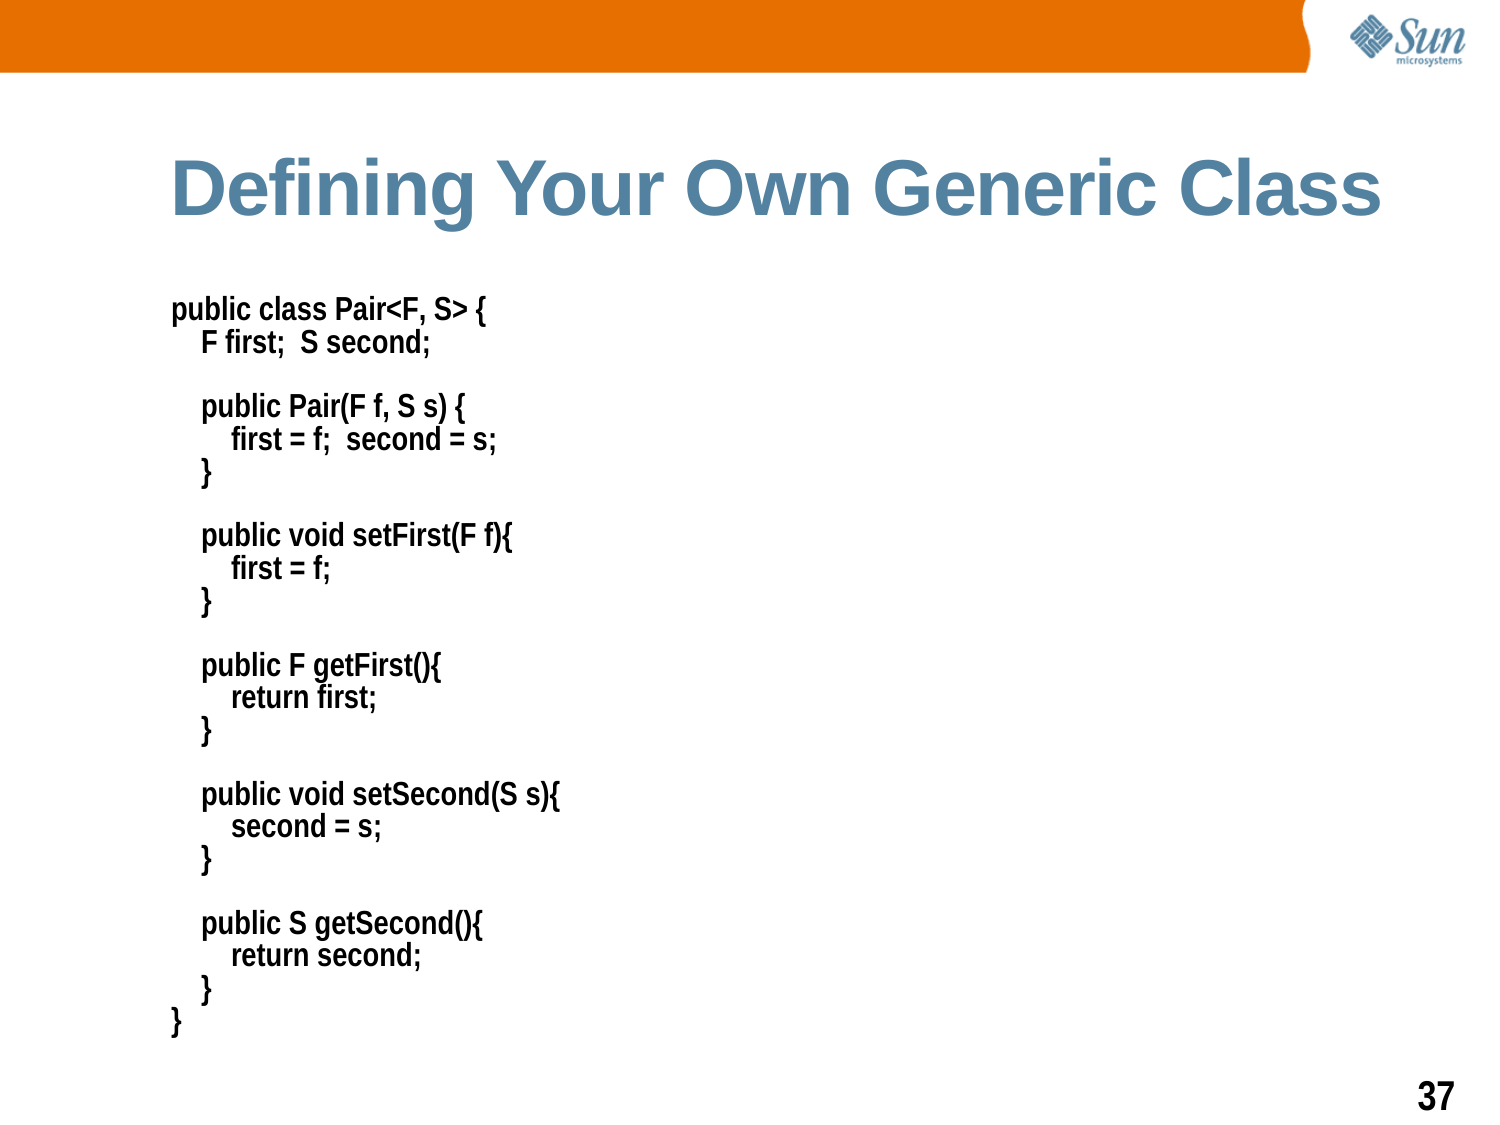

# Defining Your Own Generic Class
public class Pair<F, S> {
 F first; S second;
 public Pair(F f, S s) {
 first = f; second = s;
 }
 public void setFirst(F f){
 first = f;
 }
 public F getFirst(){
 return first;
 }
 public void setSecond(S s){
 second = s;
 }
 public S getSecond(){
 return second;
 }
}